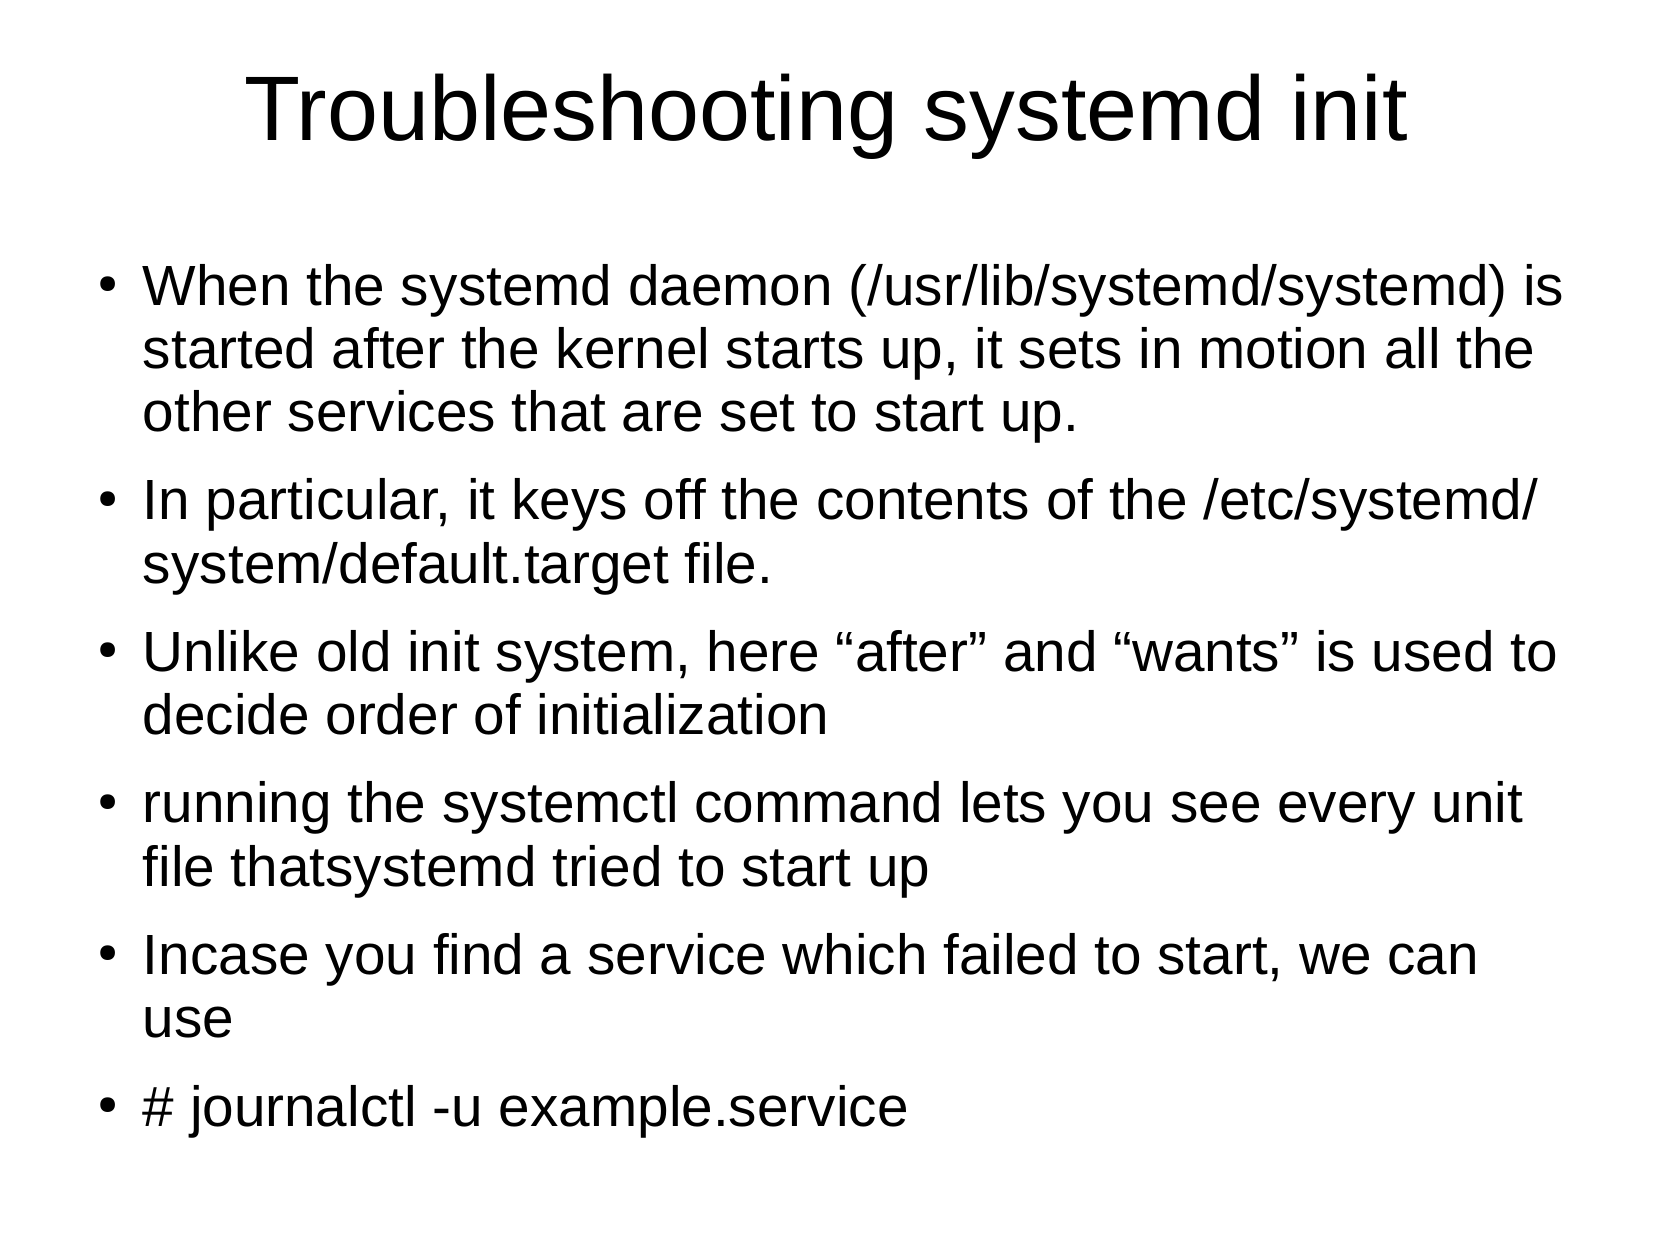

# Troubleshooting systemd init
When the systemd daemon (/usr/lib/systemd/systemd) is started after the kernel starts up, it sets in motion all the other services that are set to start up.
In particular, it keys off the contents of the /etc/systemd/ system/default.target file.
Unlike old init system, here “after” and “wants” is used to decide order of initialization
running the systemctl command lets you see every unit file thatsystemd tried to start up
Incase you find a service which failed to start, we can use
# journalctl -u example.service